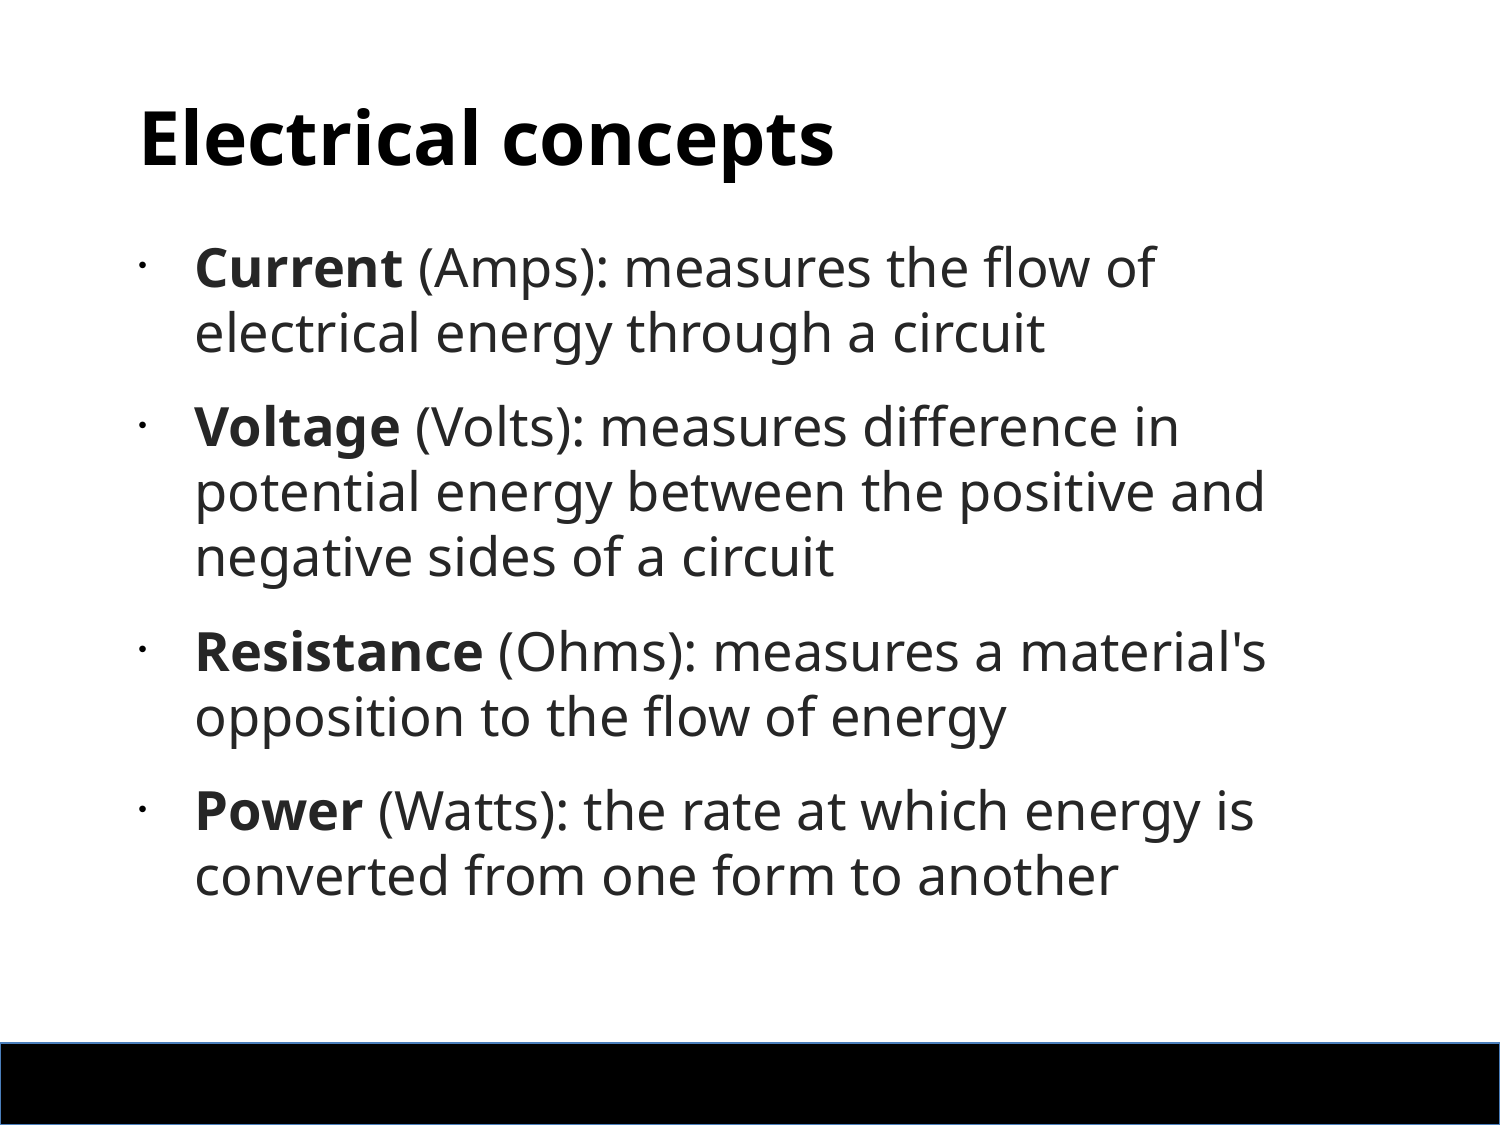

# Electrical concepts
Current (Amps): measures the flow of electrical energy through a circuit
Voltage (Volts): measures difference in potential energy between the positive and negative sides of a circuit
Resistance (Ohms): measures a material's opposition to the flow of energy
Power (Watts): the rate at which energy is converted from one form to another